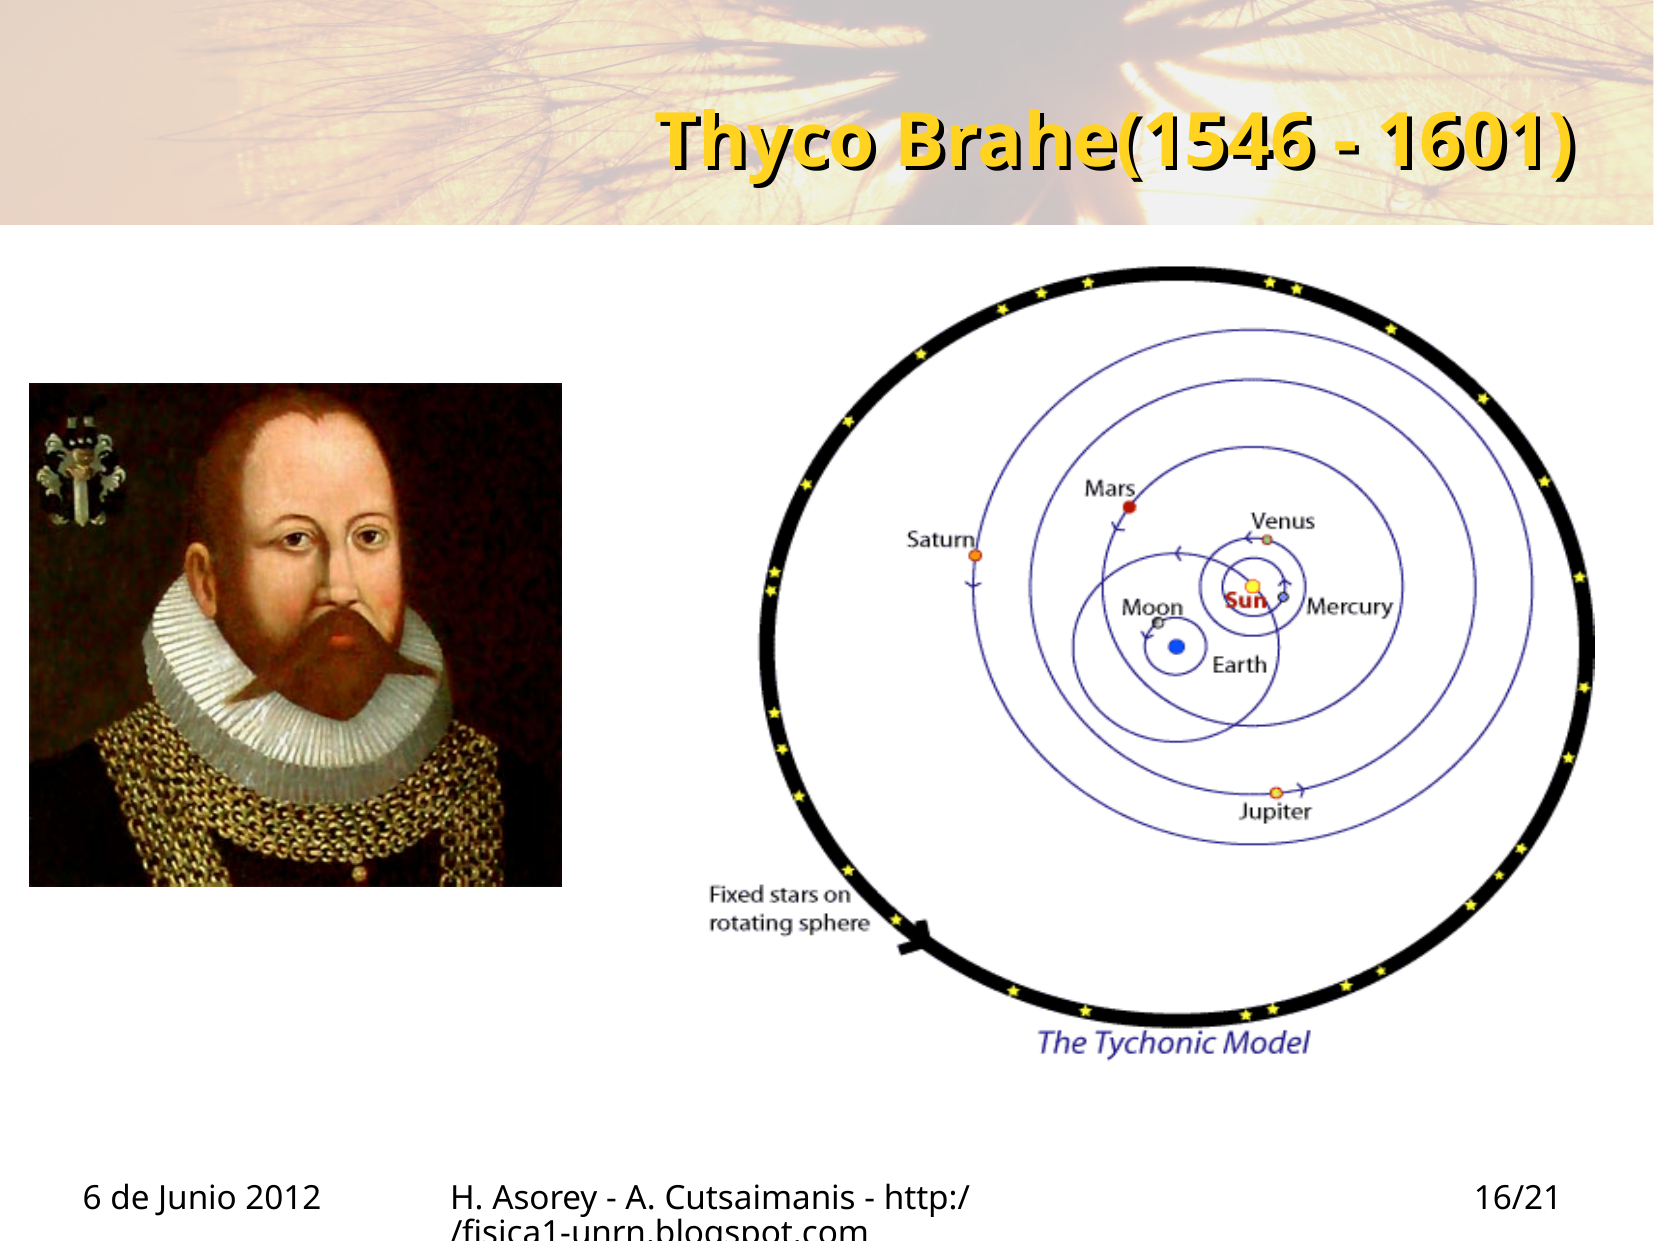

# Thyco Brahe(1546 - 1601)
6 de Junio 2012
H. Asorey - A. Cutsaimanis - http://fisica1-unrn.blogspot.com
16